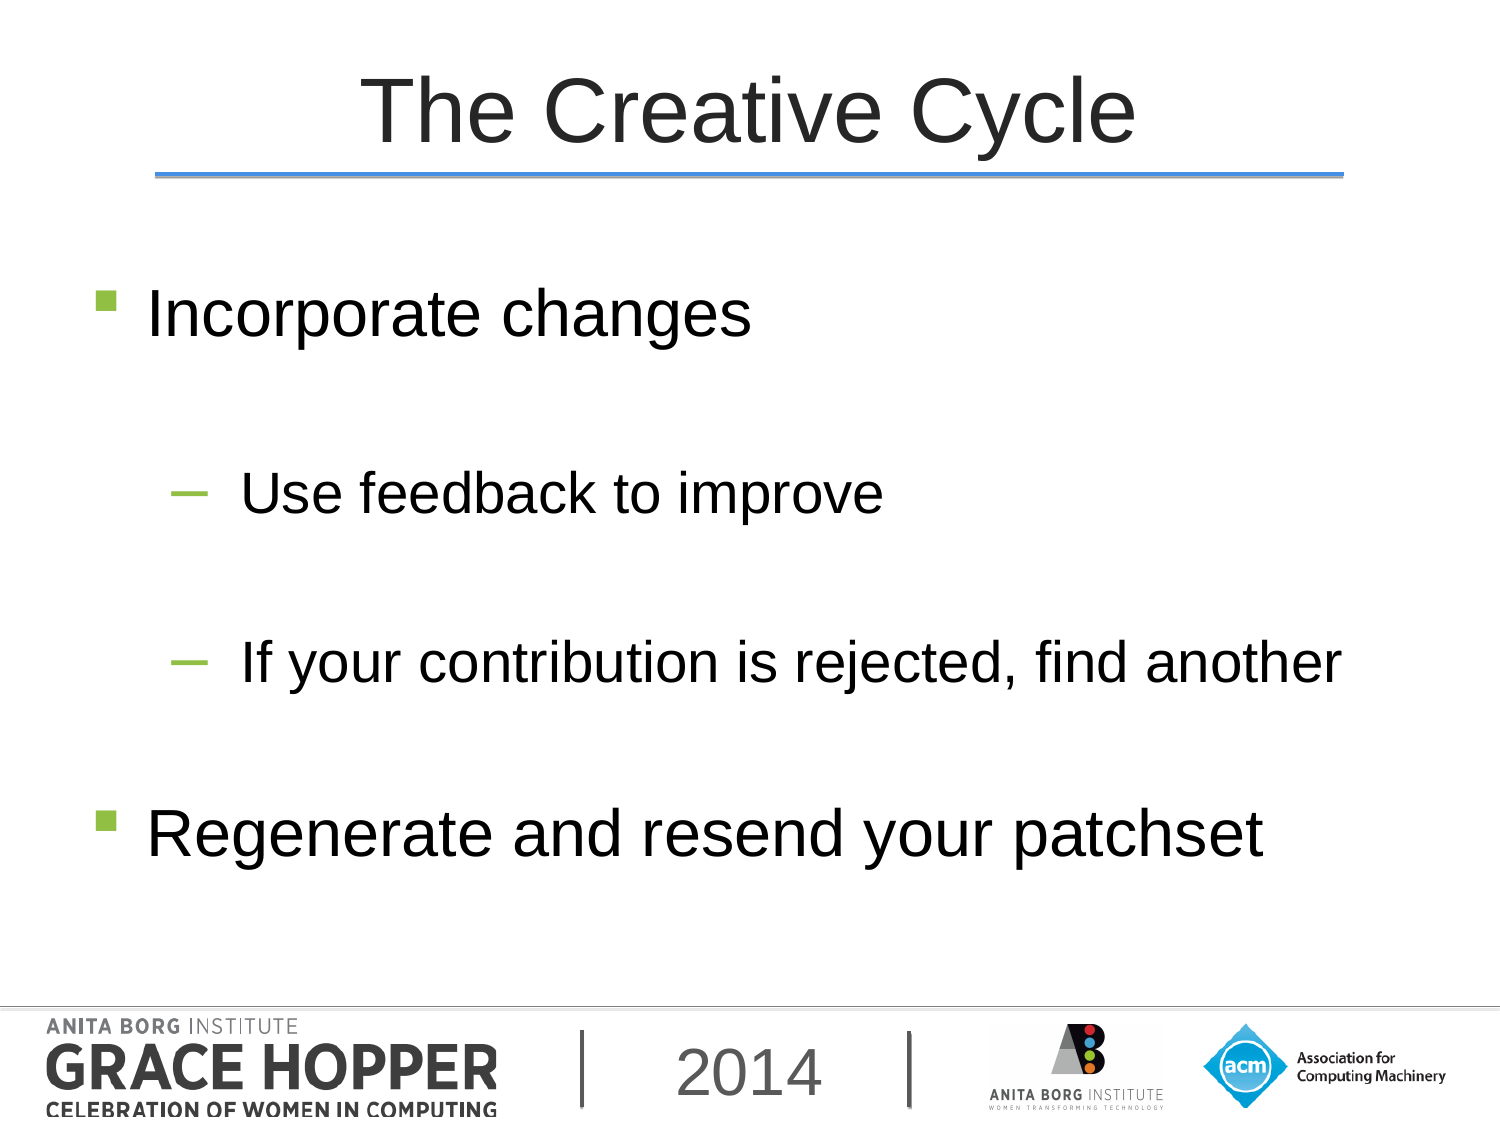

# The Creative Cycle
Incorporate changes
Use feedback to improve
If your contribution is rejected, find another
Regenerate and resend your patchset